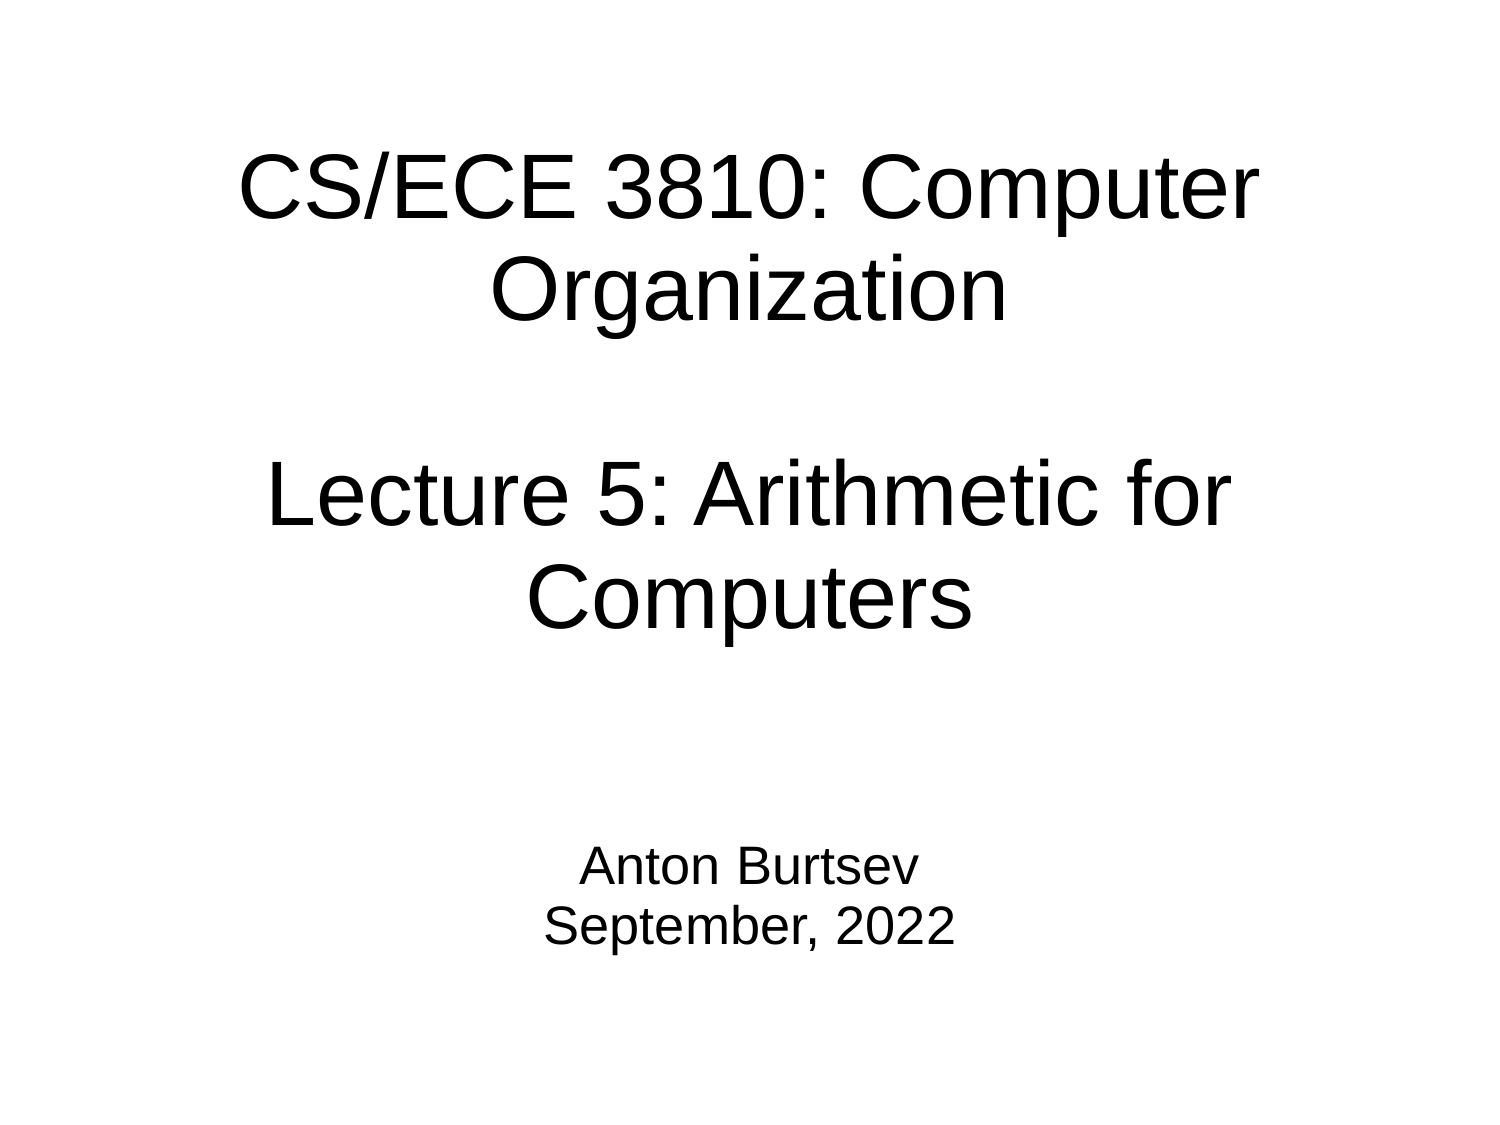

# CS/ECE 3810: Computer Organization Lecture 5: Arithmetic for Computers
Anton Burtsev
September, 2022